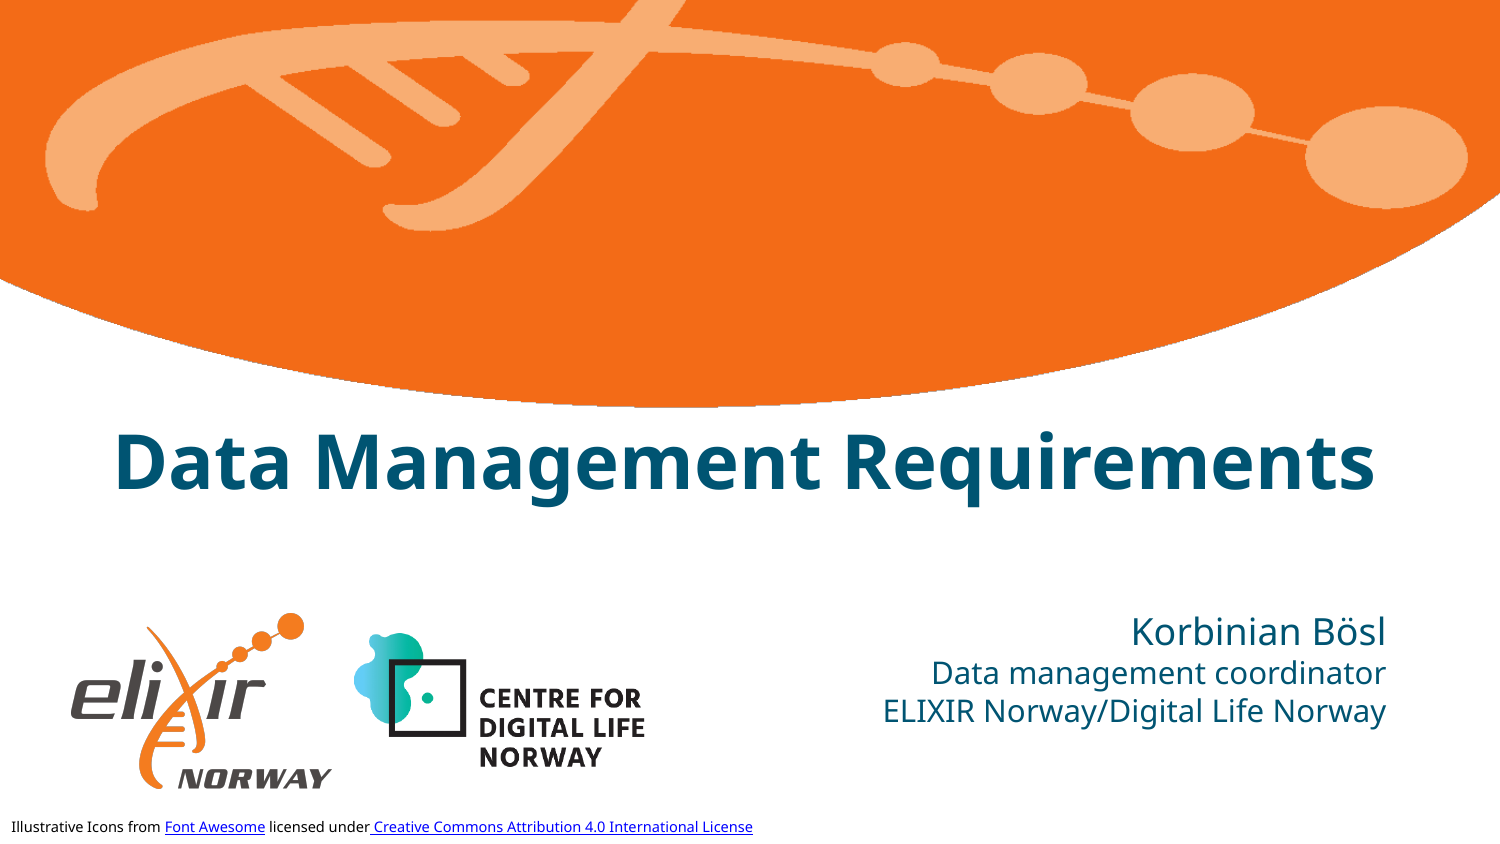

Data Management Requirements
Korbinian Bösl
Data management coordinator
ELIXIR Norway/Digital Life Norway
Illustrative Icons from Font Awesome licensed under Creative Commons Attribution 4.0 International License